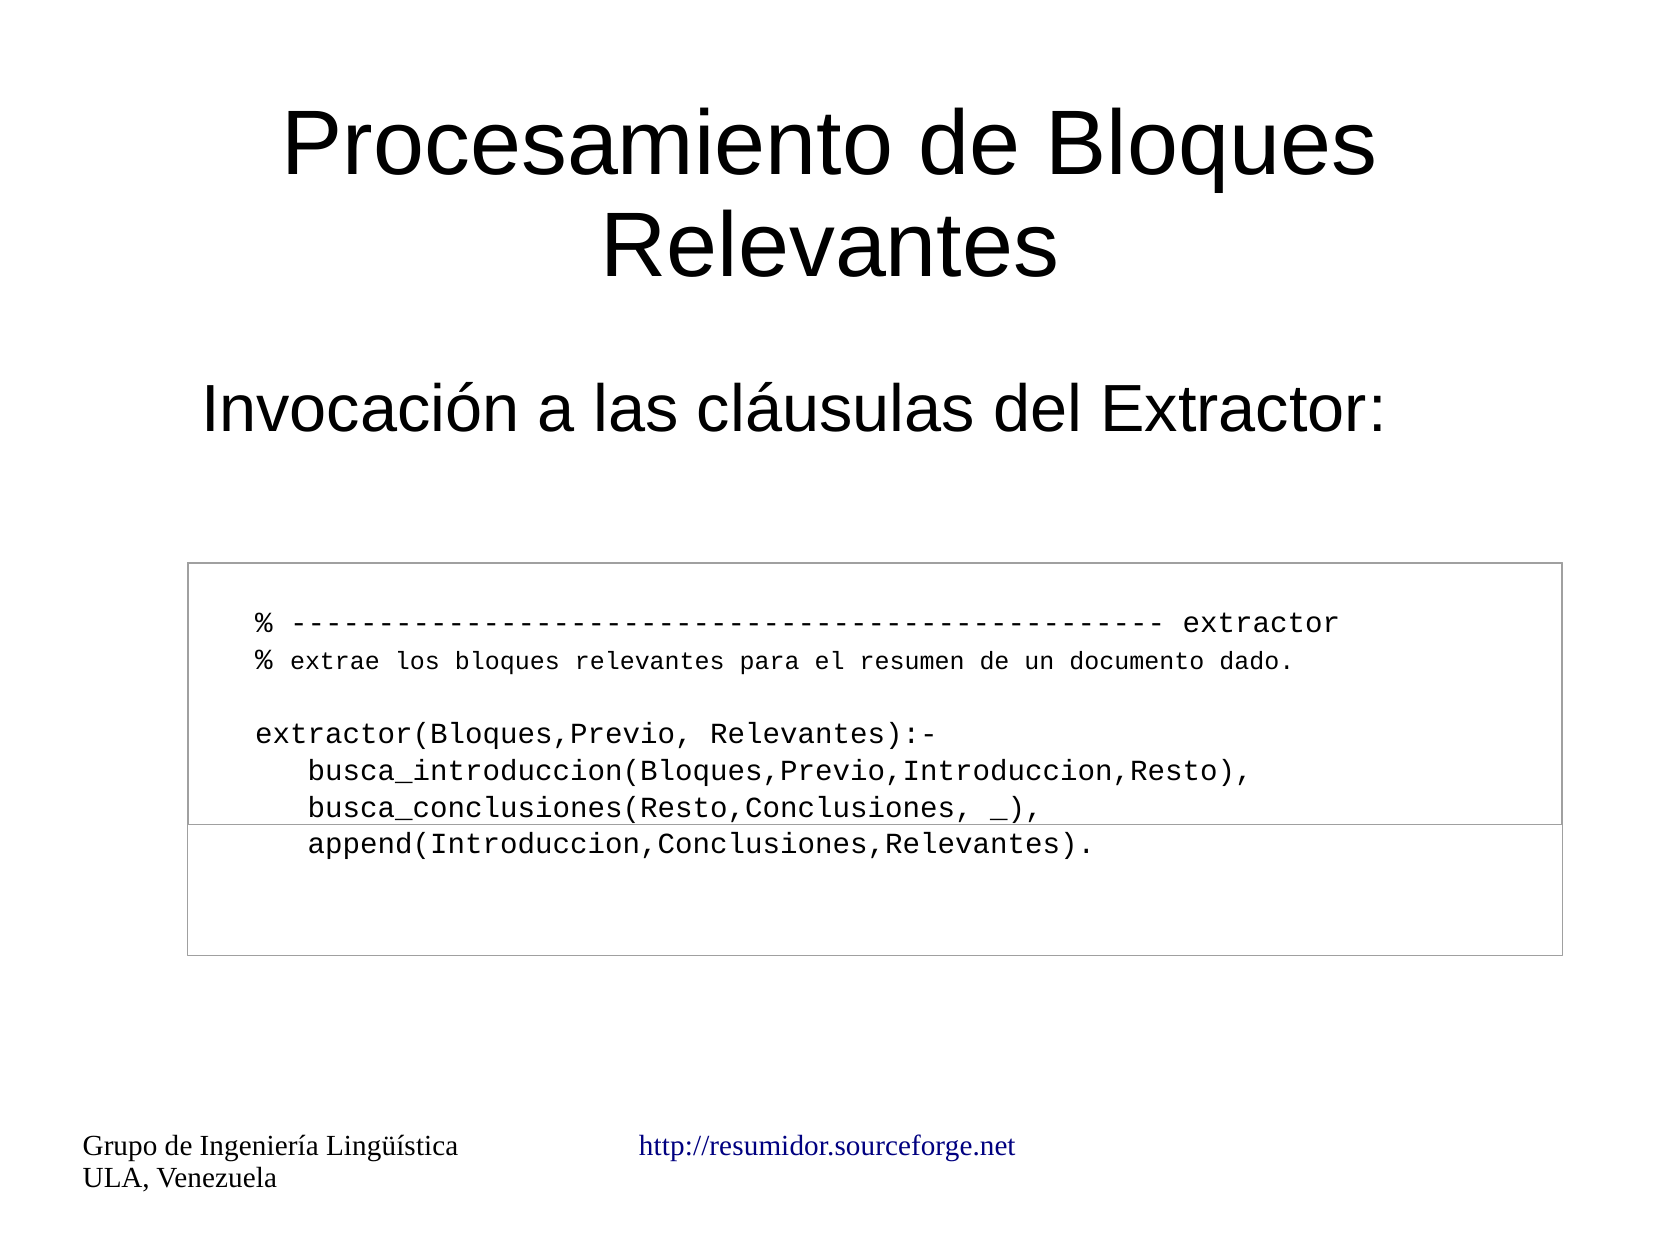

# Procesamiento de Bloques Relevantes
 Invocación a las cláusulas del Extractor:
% -------------------------------------------------- extractor
% extrae los bloques relevantes para el resumen de un documento dado.
extractor(Bloques,Previo, Relevantes):-
 busca_introduccion(Bloques,Previo,Introduccion,Resto),
 busca_conclusiones(Resto,Conclusiones, _),
 append(Introduccion,Conclusiones,Relevantes).